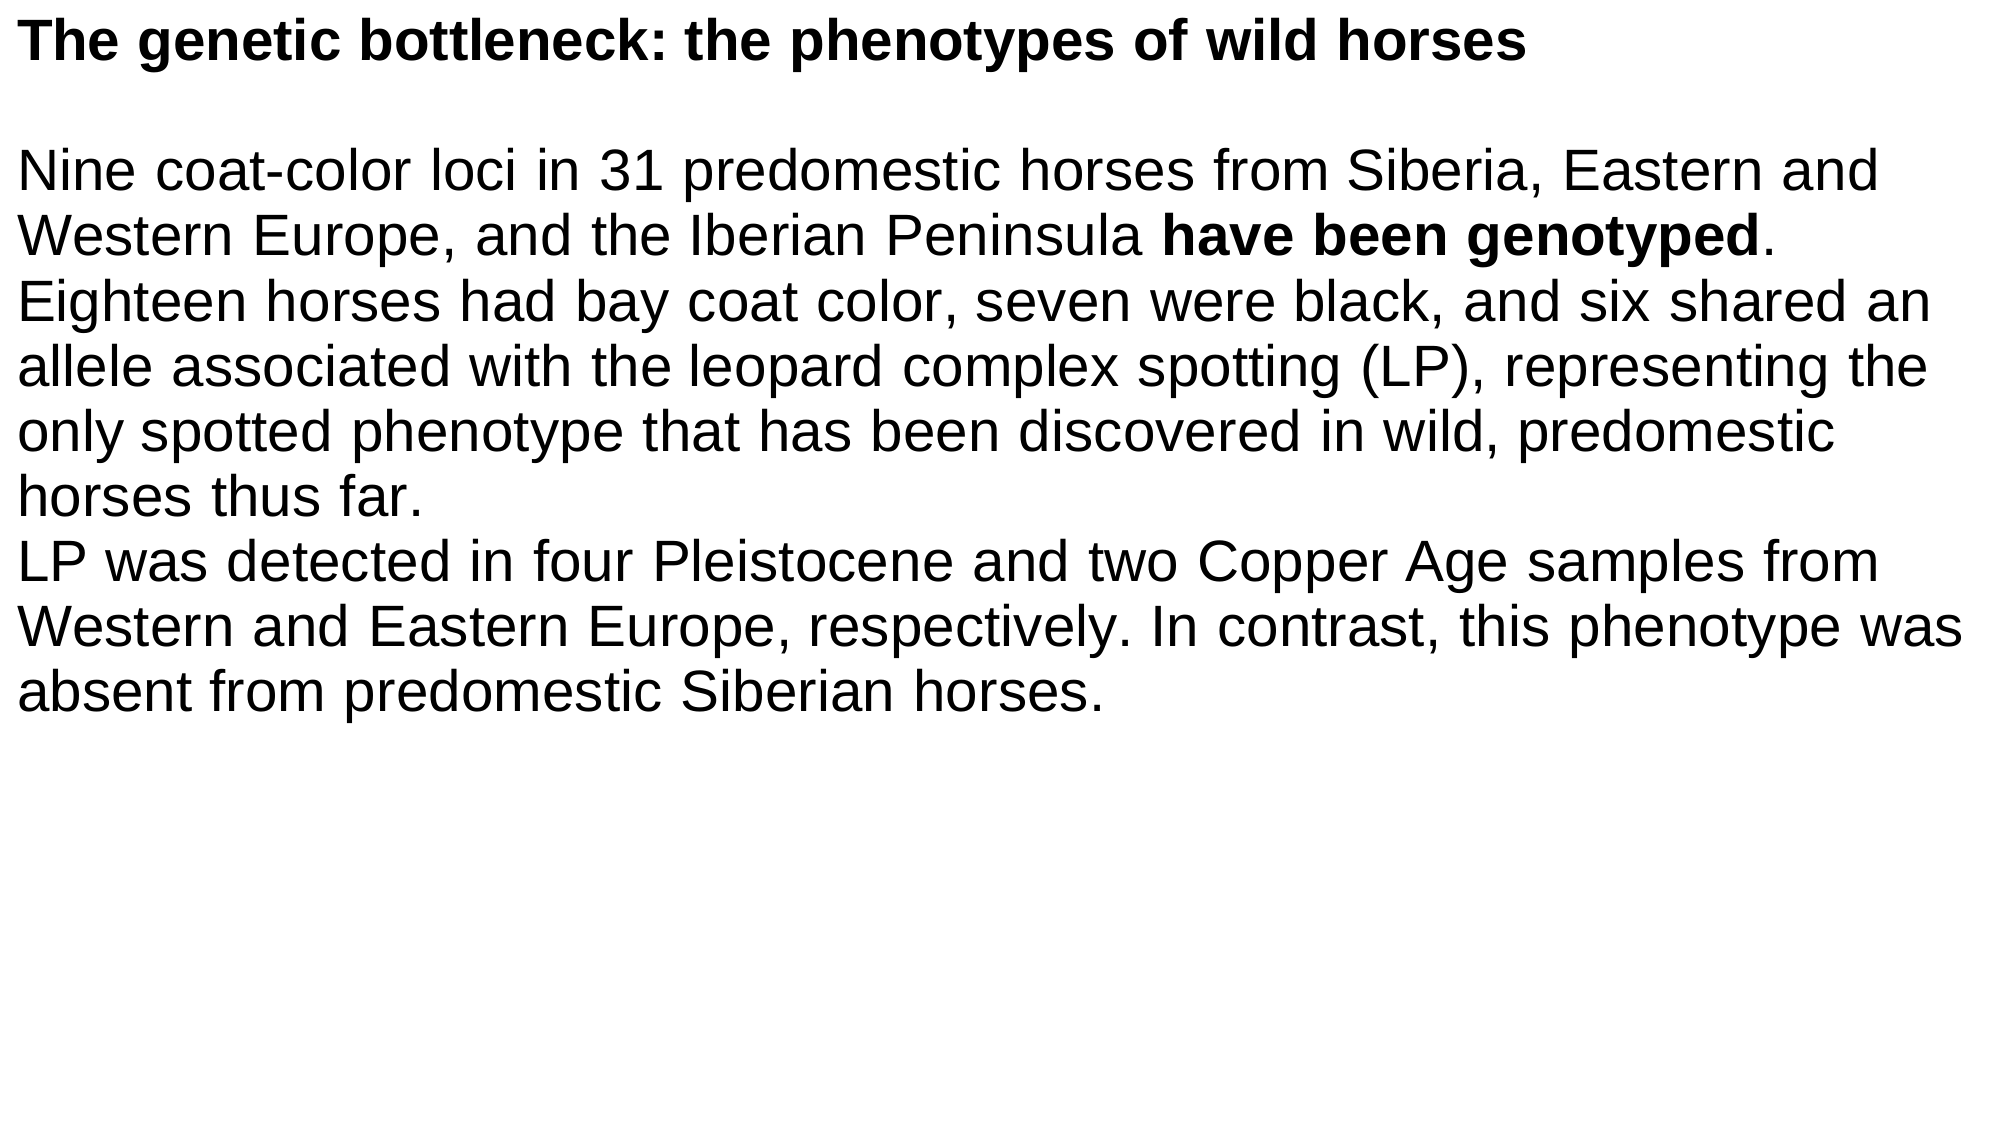

The genetic bottleneck: the phenotypes of wild horses
Nine coat-color loci in 31 predomestic horses from Siberia, Eastern and Western Europe, and the Iberian Peninsula have been genotyped.
Eighteen horses had bay coat color, seven were black, and six shared an allele associated with the leopard complex spotting (LP), representing the only spotted phenotype that has been discovered in wild, predomestic horses thus far.
LP was detected in four Pleistocene and two Copper Age samples from Western and Eastern Europe, respectively. In contrast, this phenotype was absent from predomestic Siberian horses.